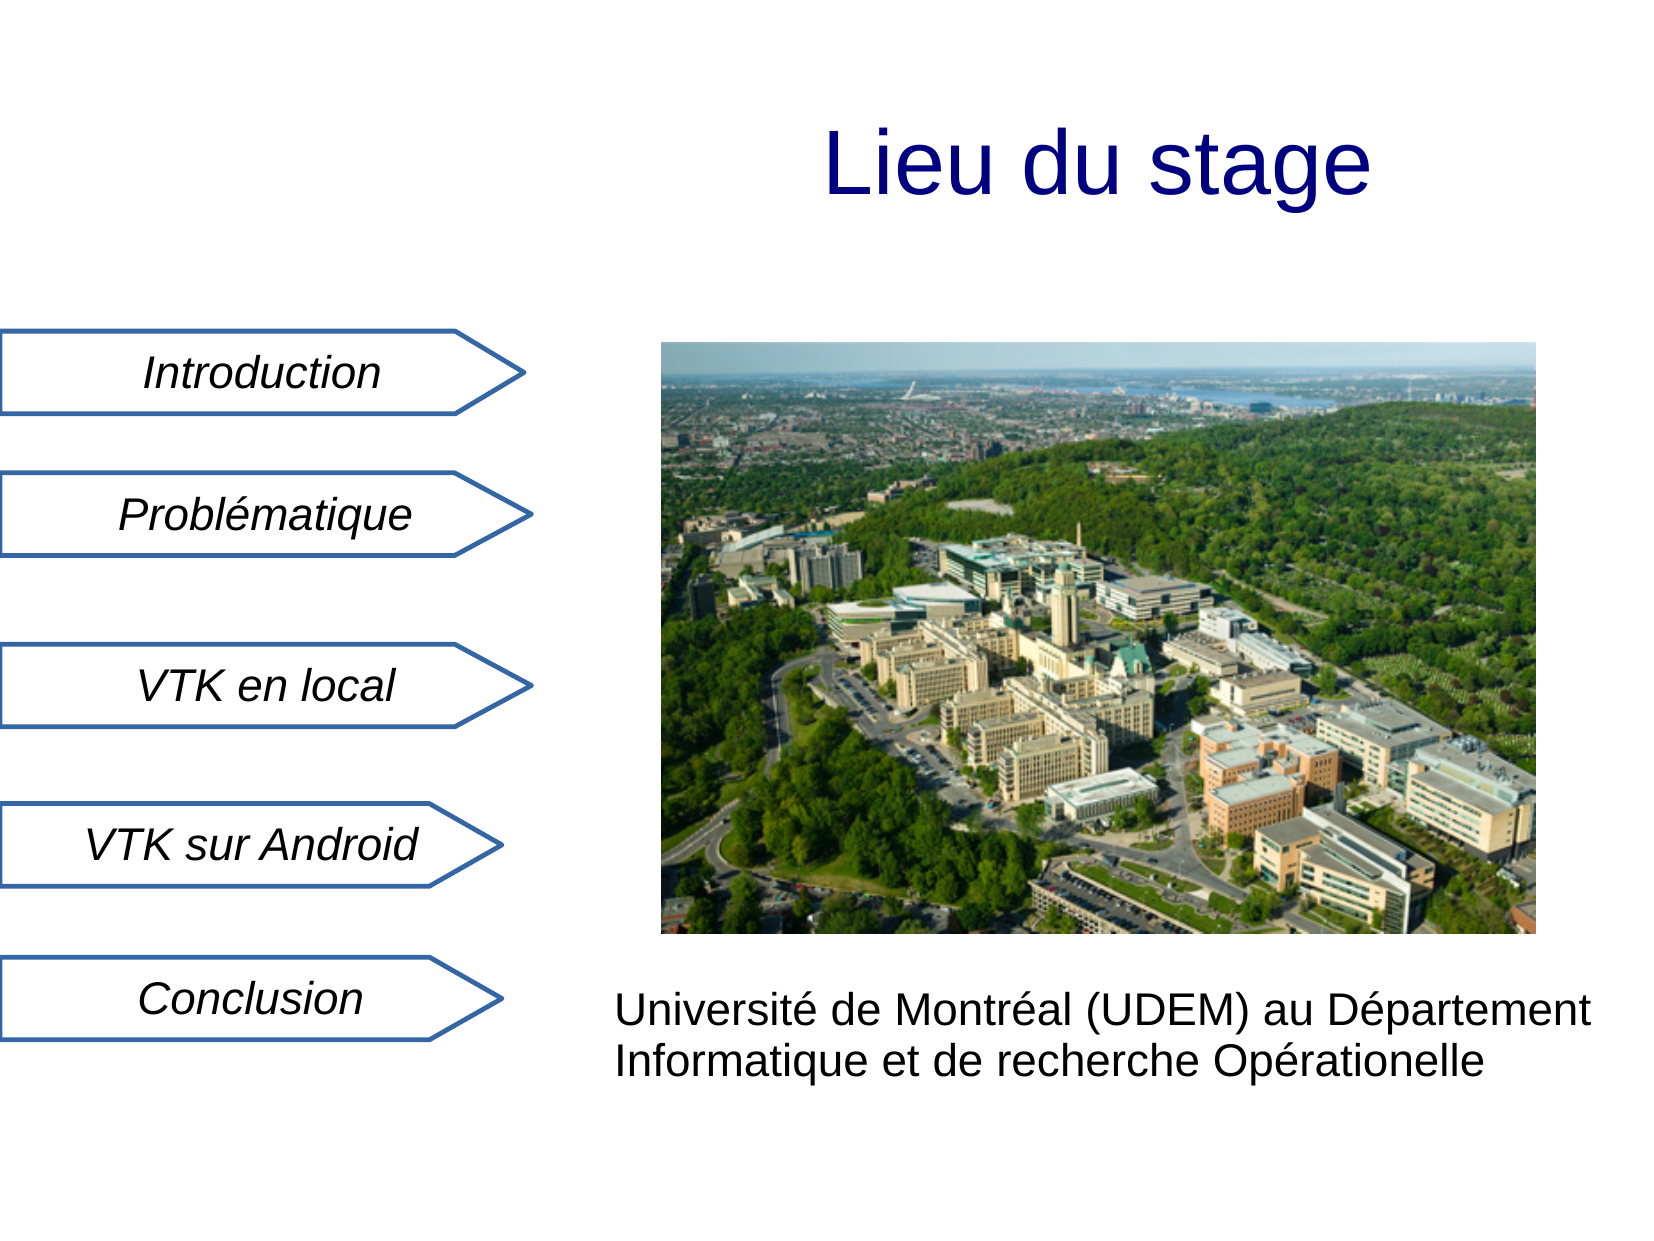

# Lieu du stage
Université de Montréal (UDEM) au Département Informatique et de recherche Opérationelle
Introduction
Problématique
VTK en local
VTK sur Android
Conclusion